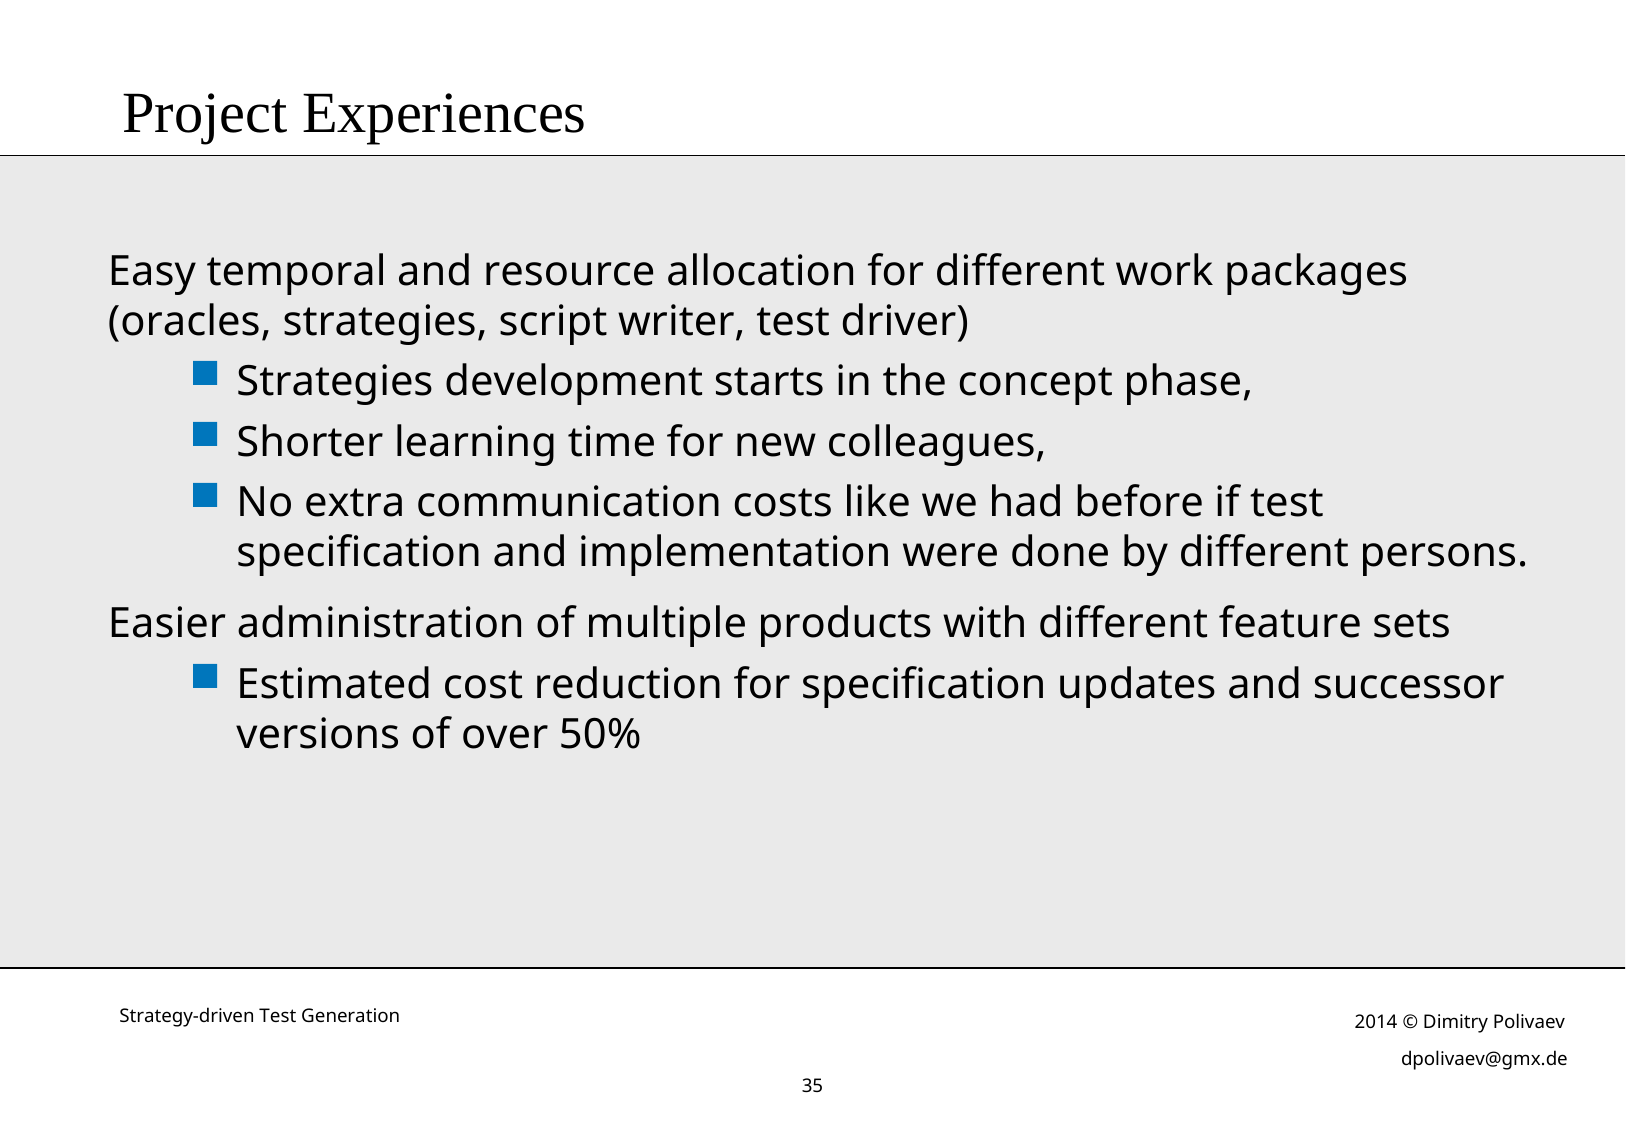

# Project Experiences
Easy temporal and resource allocation for different work packages (oracles, strategies, script writer, test driver)
Strategies development starts in the concept phase,
Shorter learning time for new colleagues,
No extra communication costs like we had before if test specification and implementation were done by different persons.
Easier administration of multiple products with different feature sets
Estimated cost reduction for specification updates and successor versions of over 50%